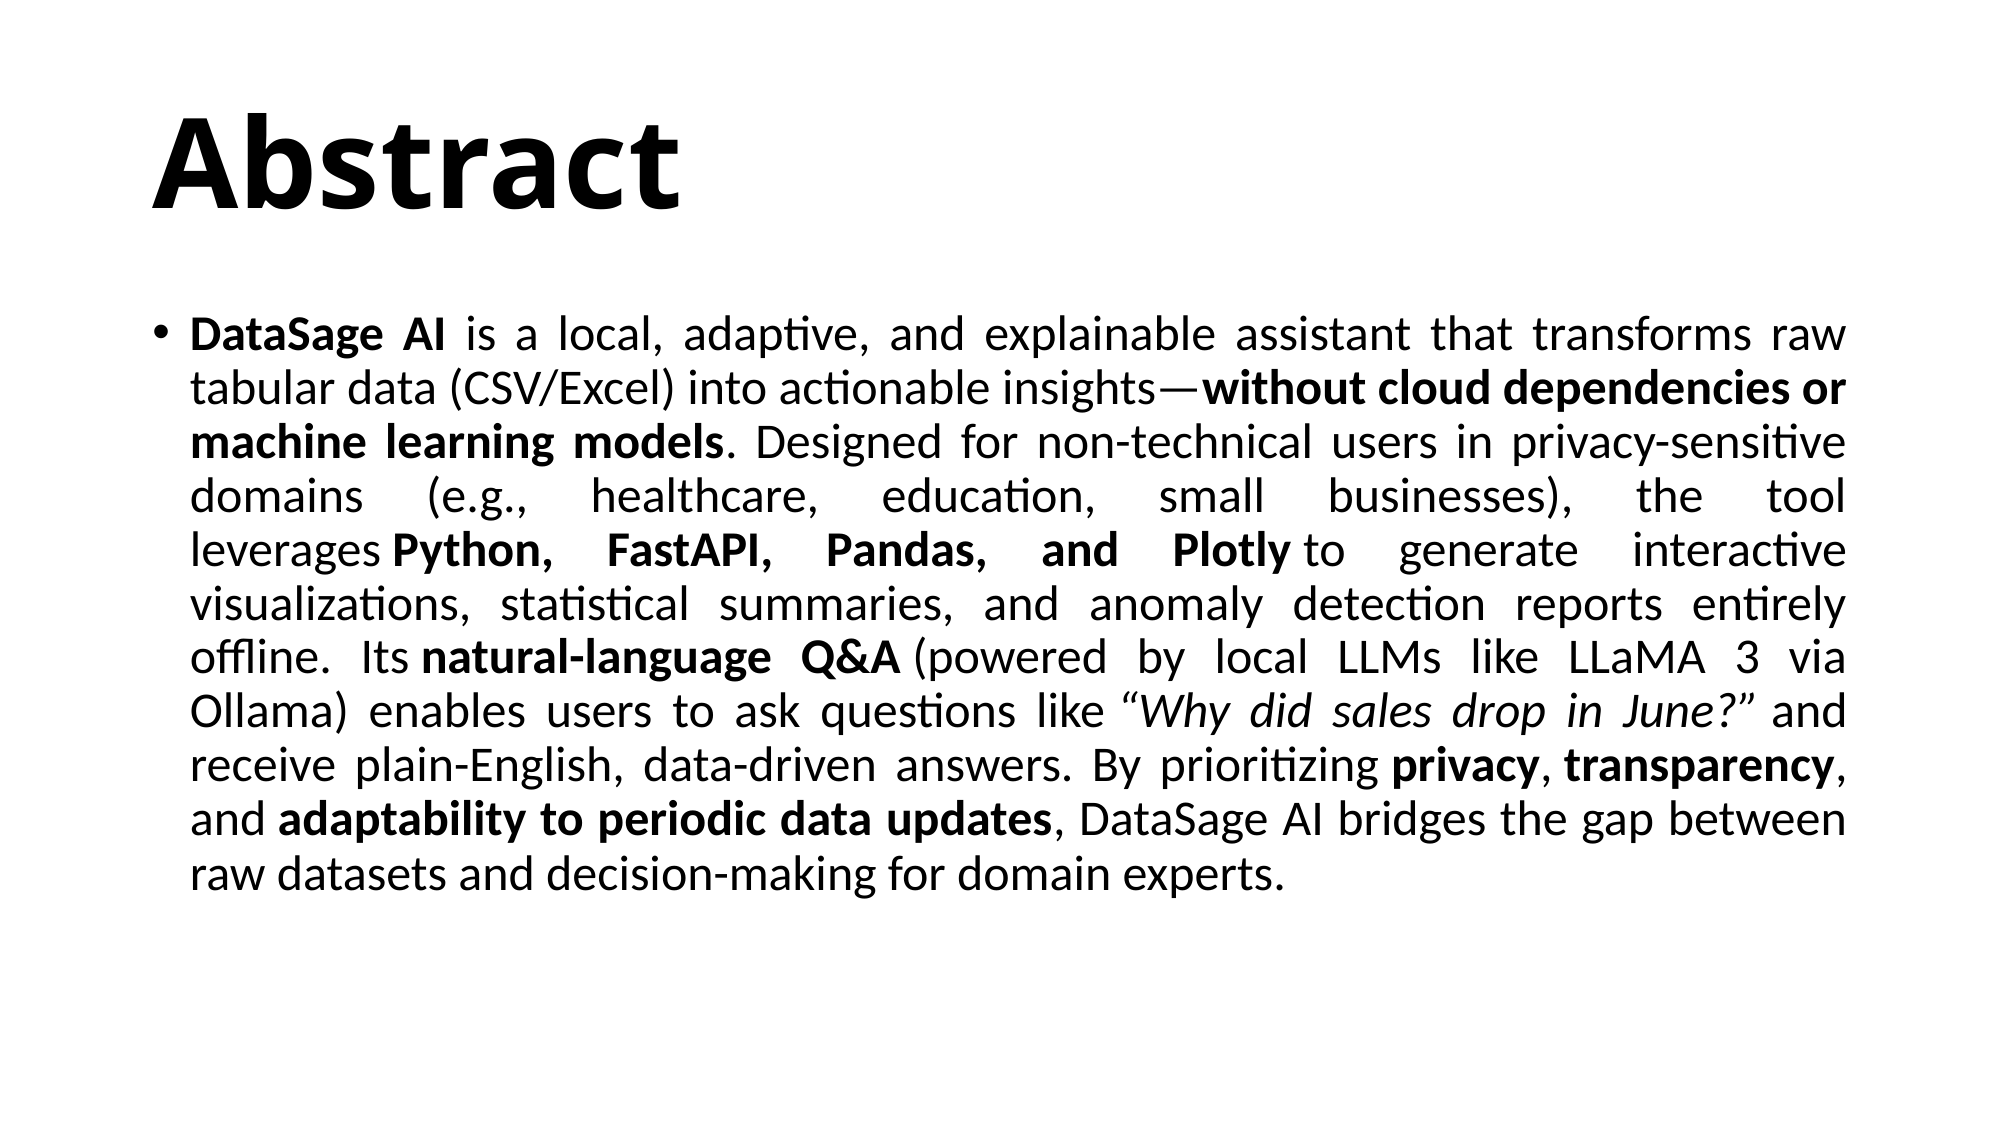

# Abstract
DataSage AI is a local, adaptive, and explainable assistant that transforms raw tabular data (CSV/Excel) into actionable insights—without cloud dependencies or machine learning models. Designed for non-technical users in privacy-sensitive domains (e.g., healthcare, education, small businesses), the tool leverages Python, FastAPI, Pandas, and Plotly to generate interactive visualizations, statistical summaries, and anomaly detection reports entirely offline. Its natural-language Q&A (powered by local LLMs like LLaMA 3 via Ollama) enables users to ask questions like “Why did sales drop in June?” and receive plain-English, data-driven answers. By prioritizing privacy, transparency, and adaptability to periodic data updates, DataSage AI bridges the gap between raw datasets and decision-making for domain experts.